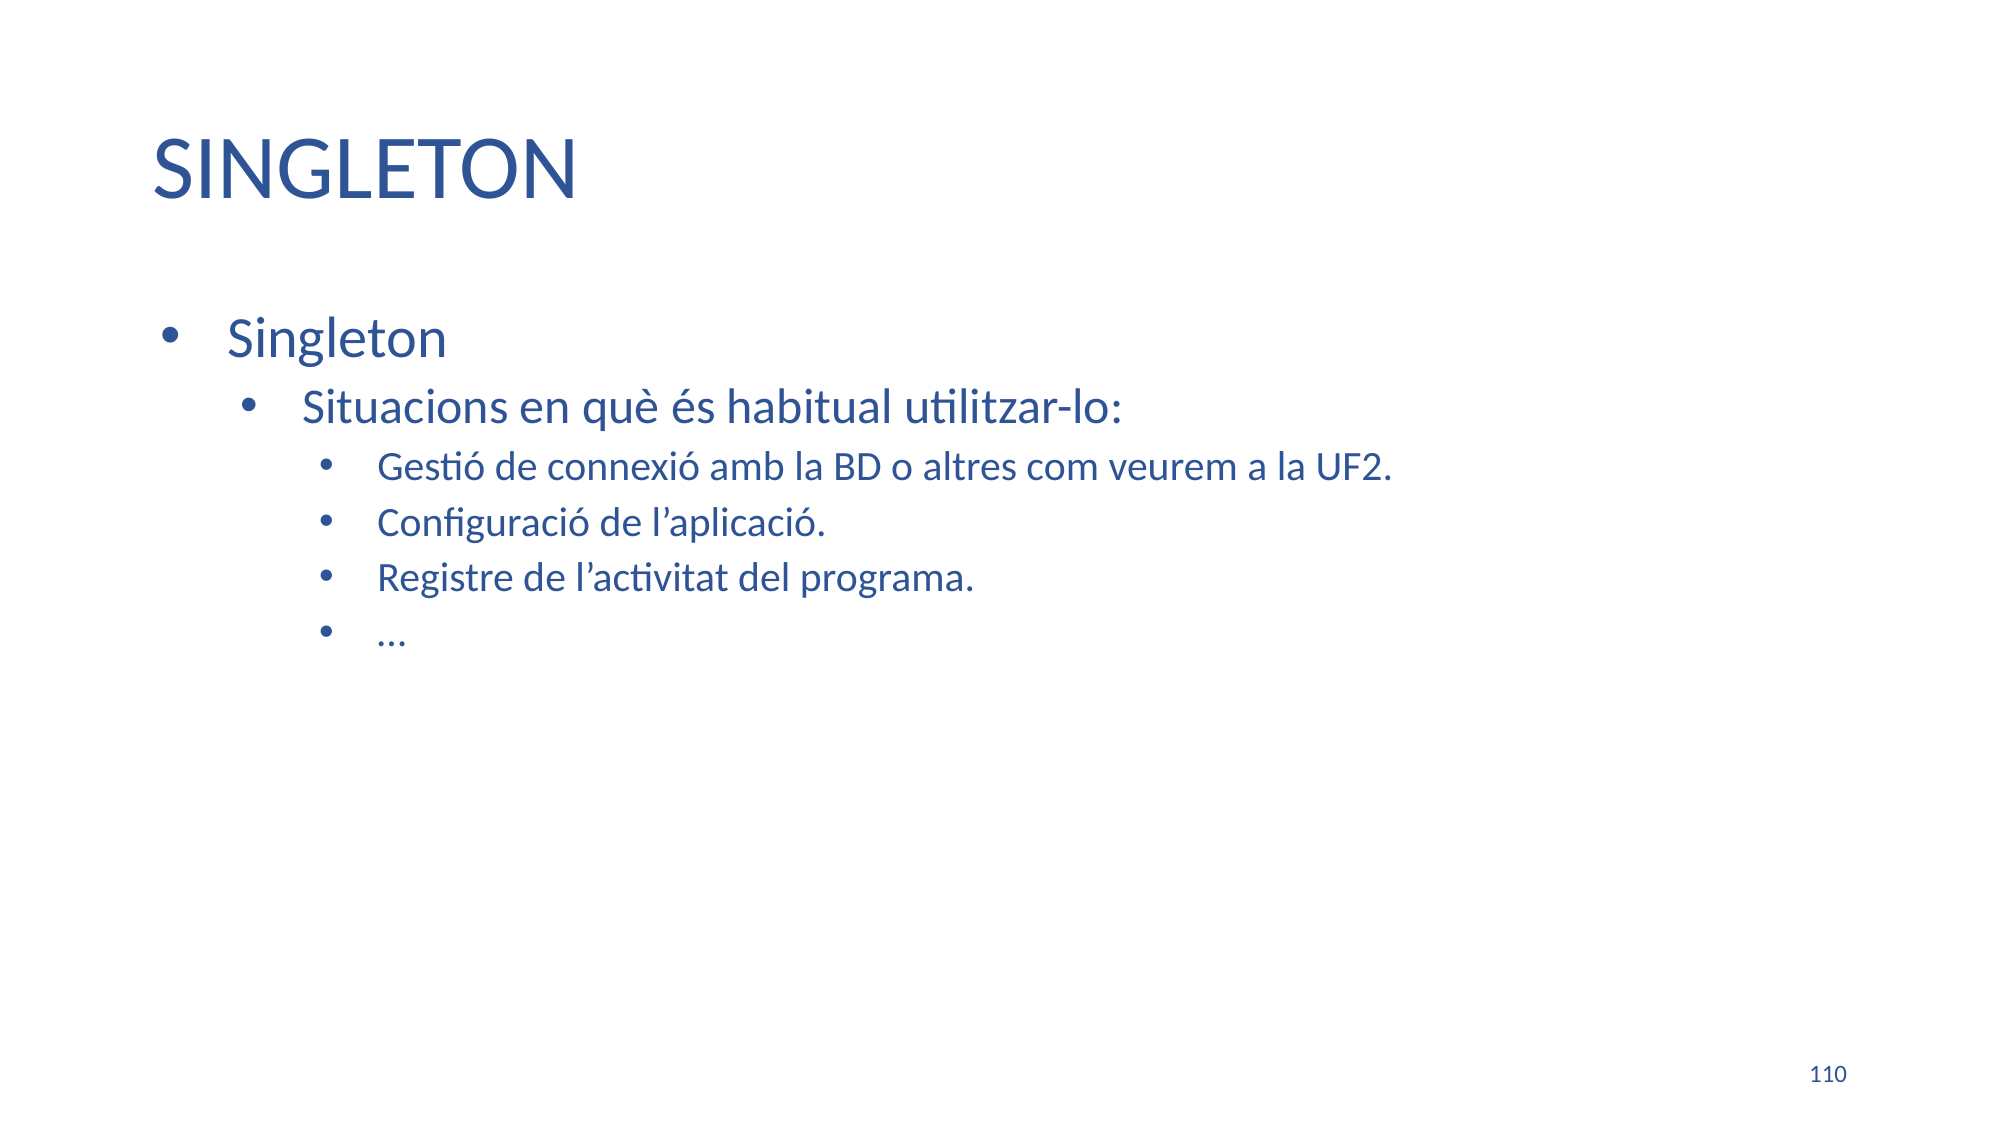

# SINGLETON
Singleton
Situacions en què és habitual utilitzar-lo:
Gestió de connexió amb la BD o altres com veurem a la UF2.
Configuració de l’aplicació.
Registre de l’activitat del programa.
…